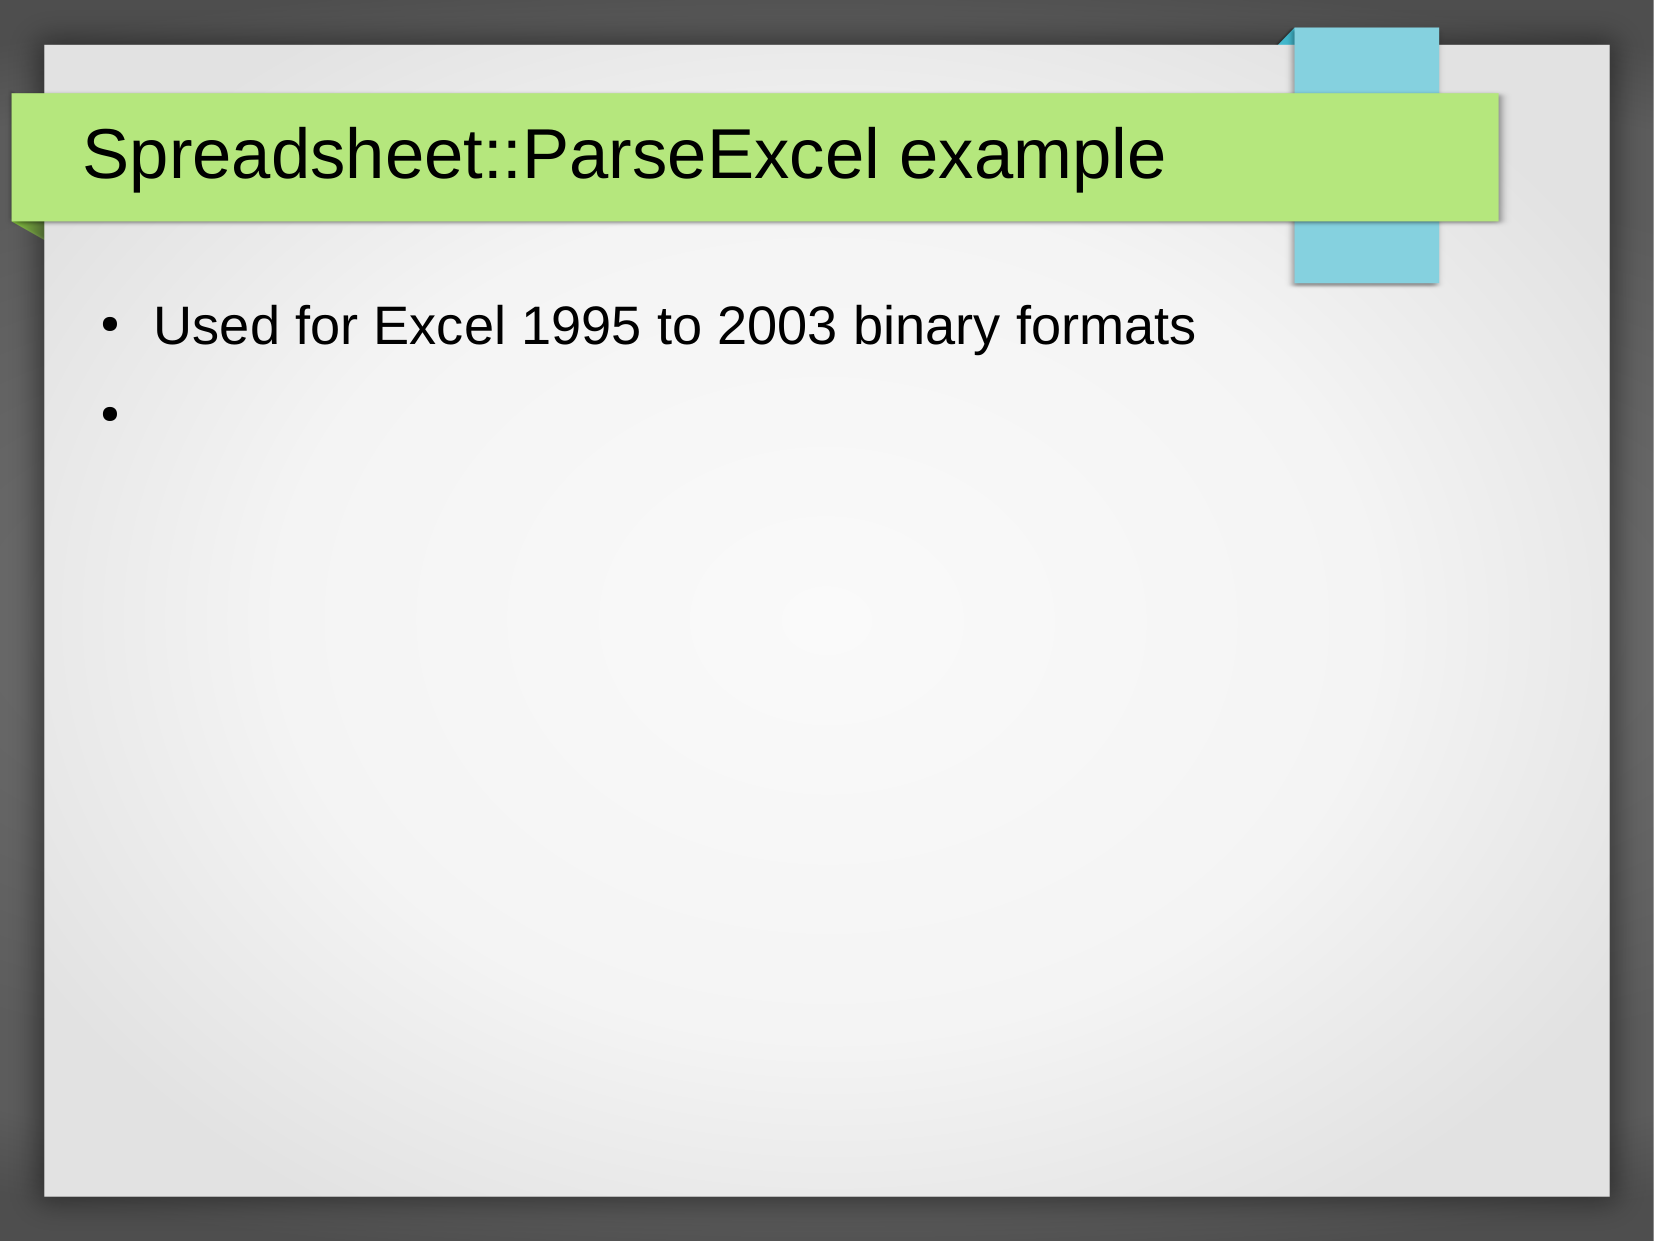

# Spreadsheet::ParseExcel example
Used for Excel 1995 to 2003 binary formats